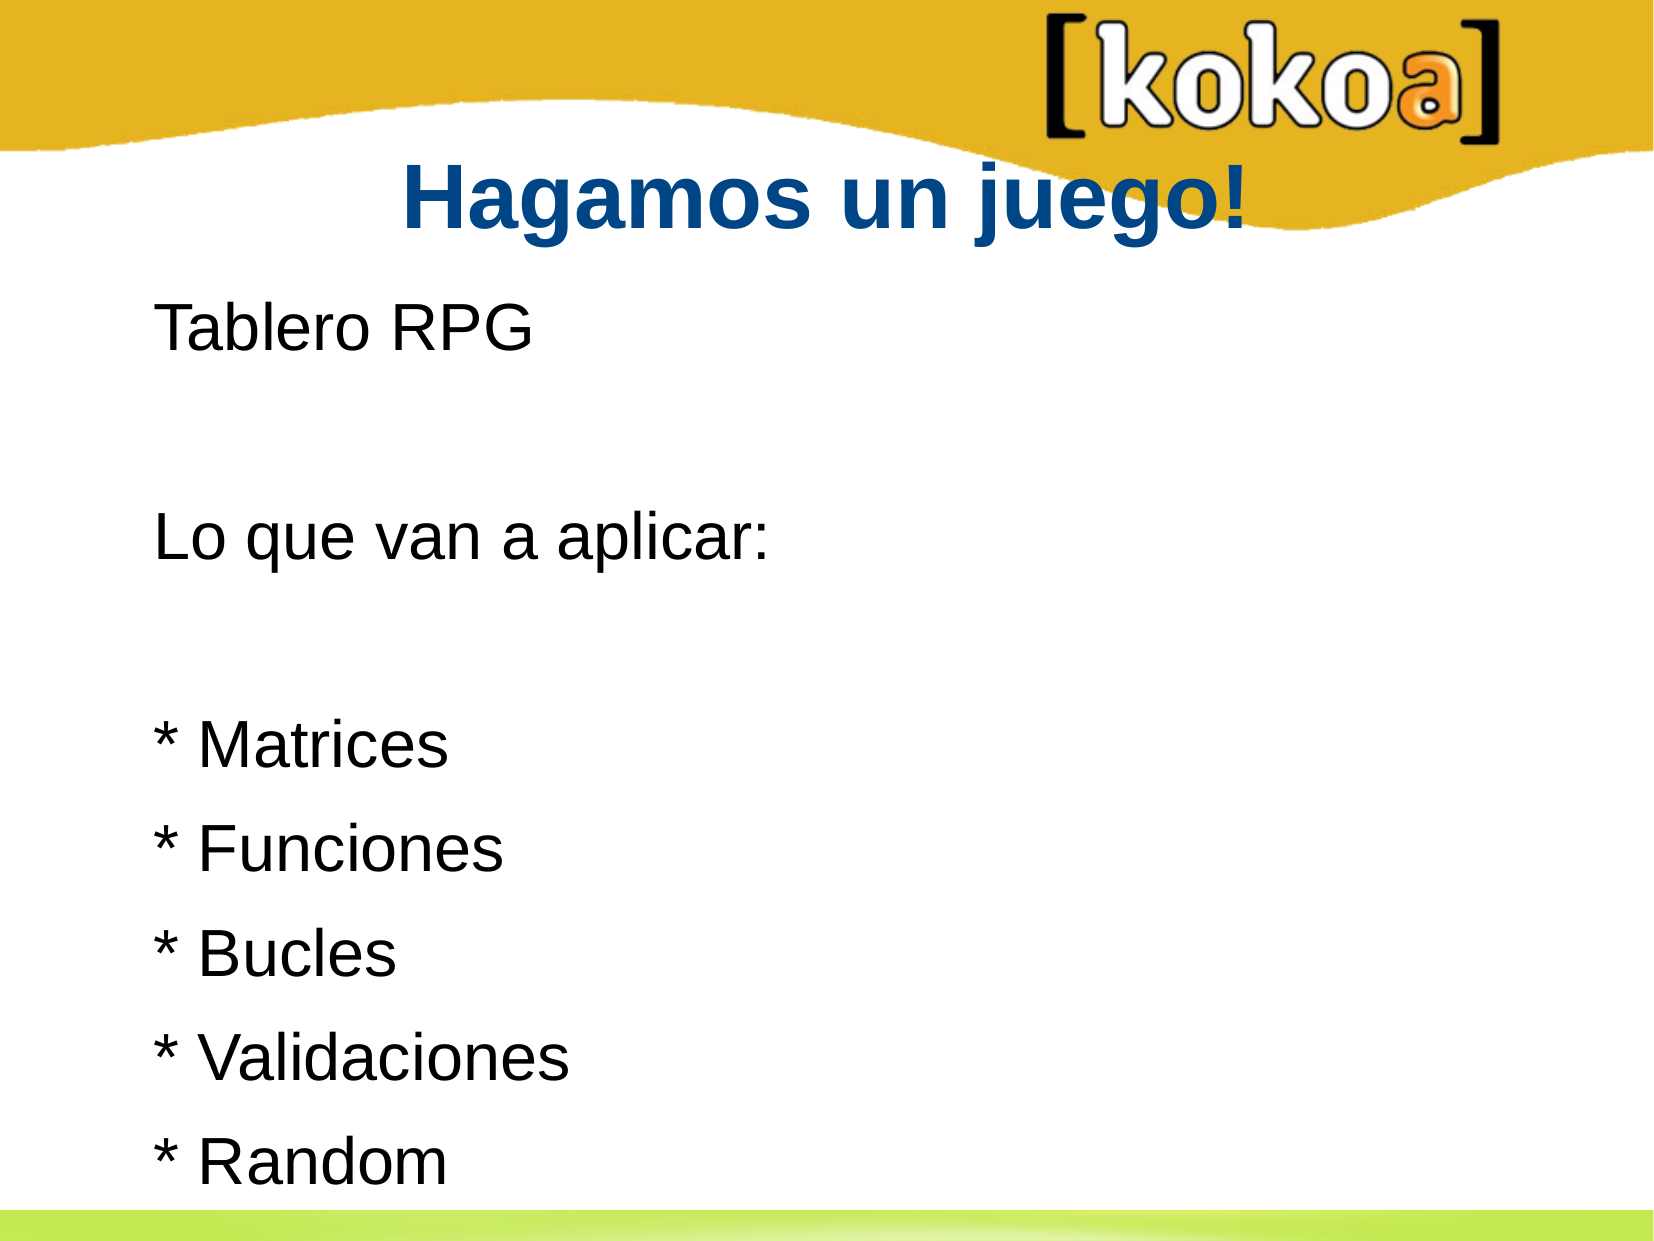

# Hagamos un juego!
Tablero RPG
Lo que van a aplicar:
* Matrices
* Funciones
* Bucles
* Validaciones
* Random